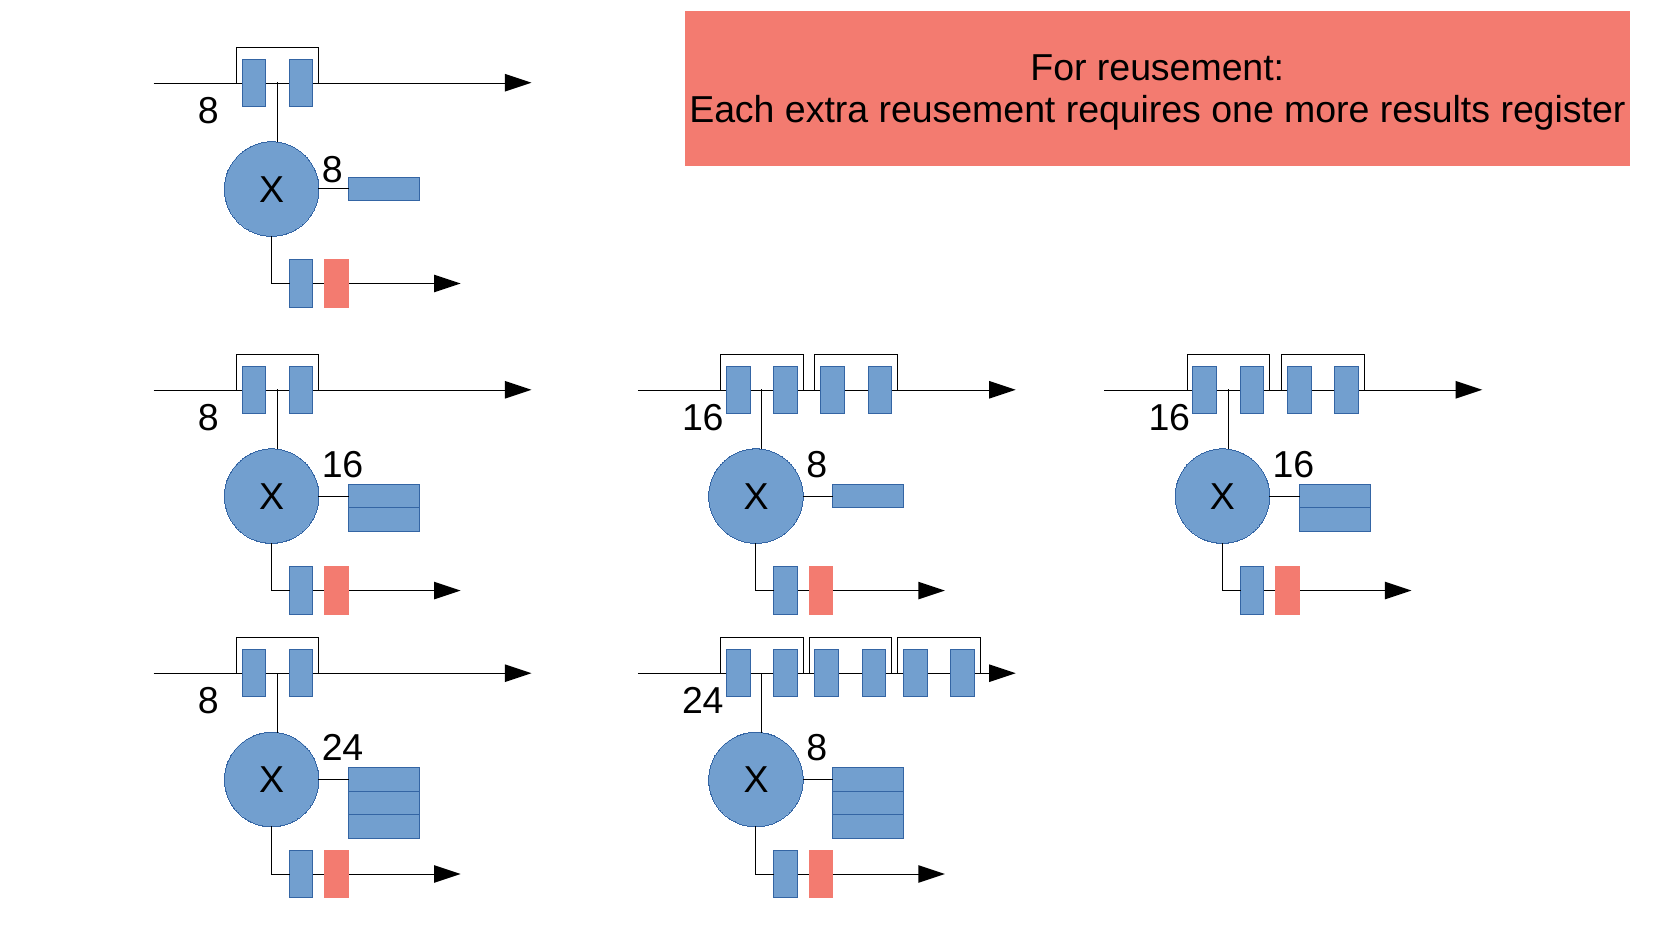

For reusement:
Each extra reusement requires one more results register
8
8
X
8
16
16
16
8
16
X
X
X
8
24
24
8
X
X